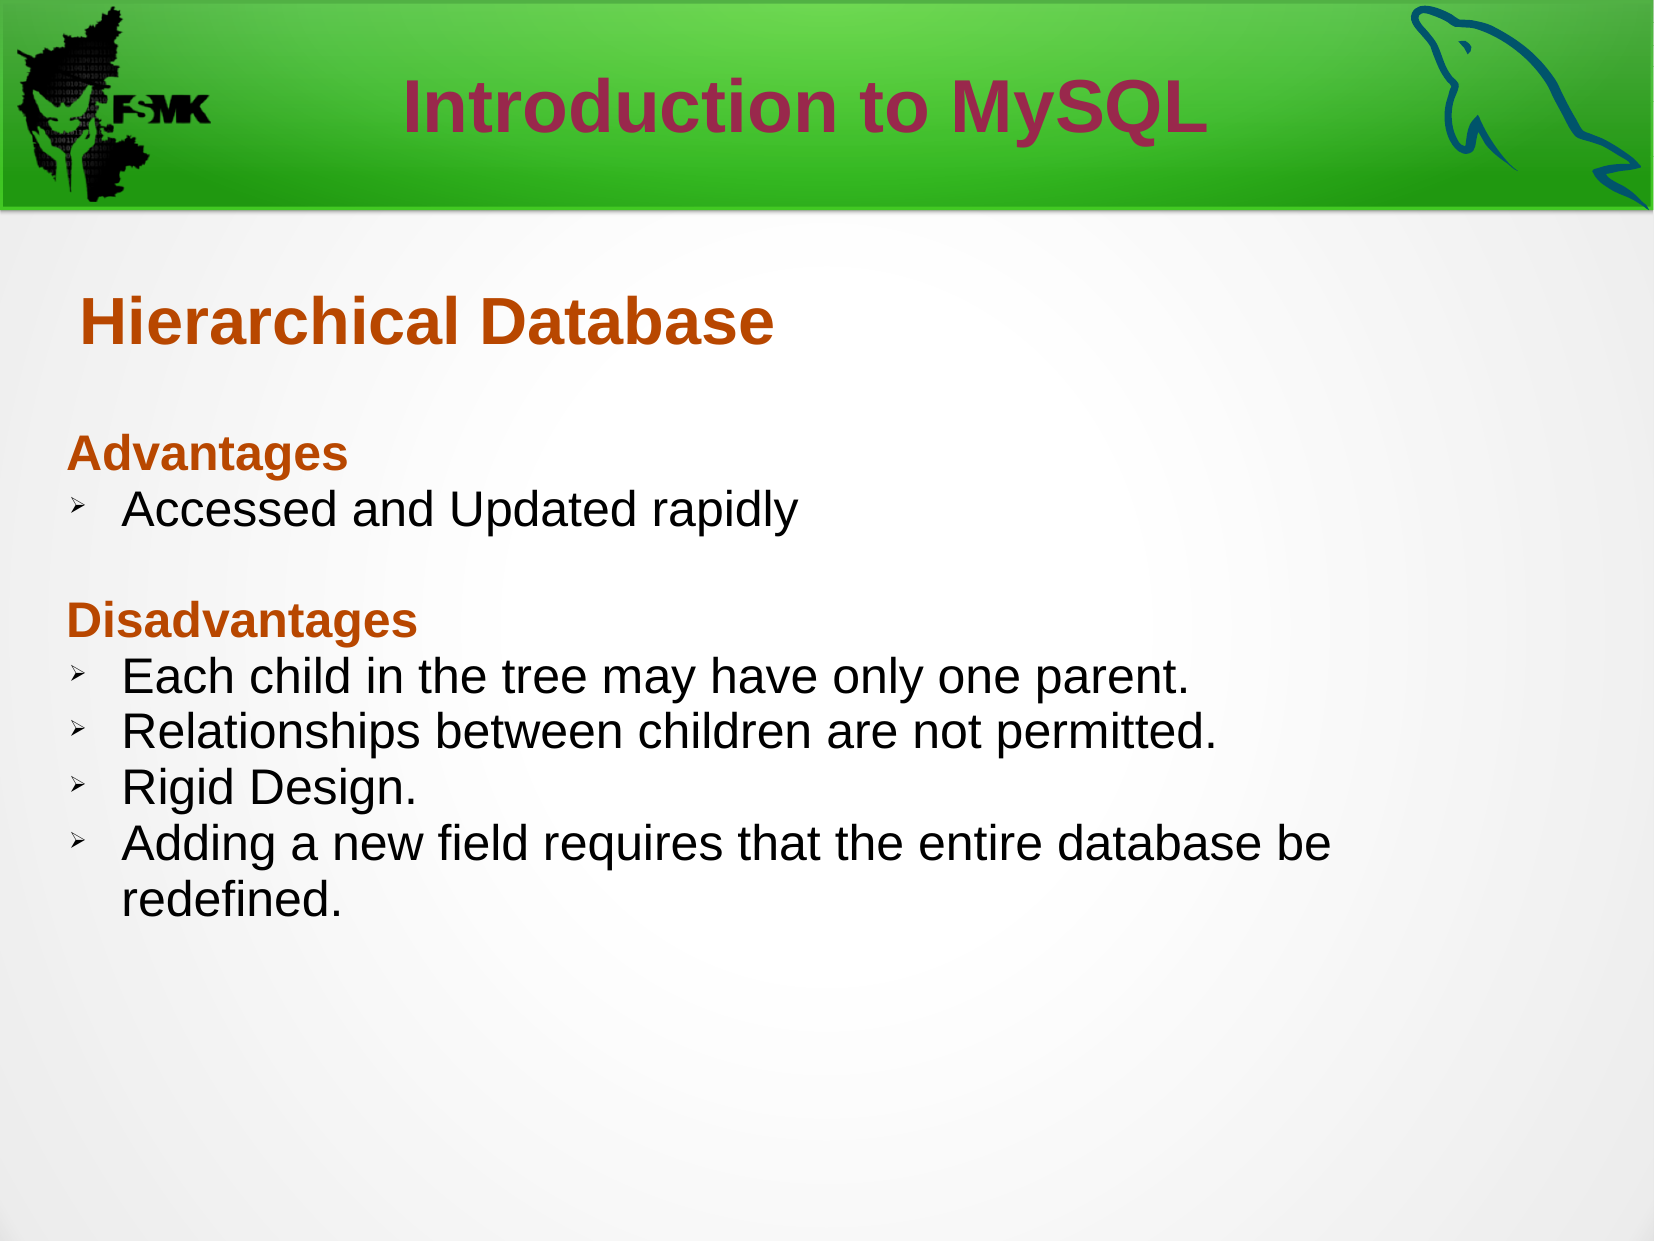

# Introduction to MySQL
Hierarchical Database
Advantages
Accessed and Updated rapidly
Disadvantages
Each child in the tree may have only one parent.
Relationships between children are not permitted.
Rigid Design.
Adding a new field requires that the entire database be redefined.